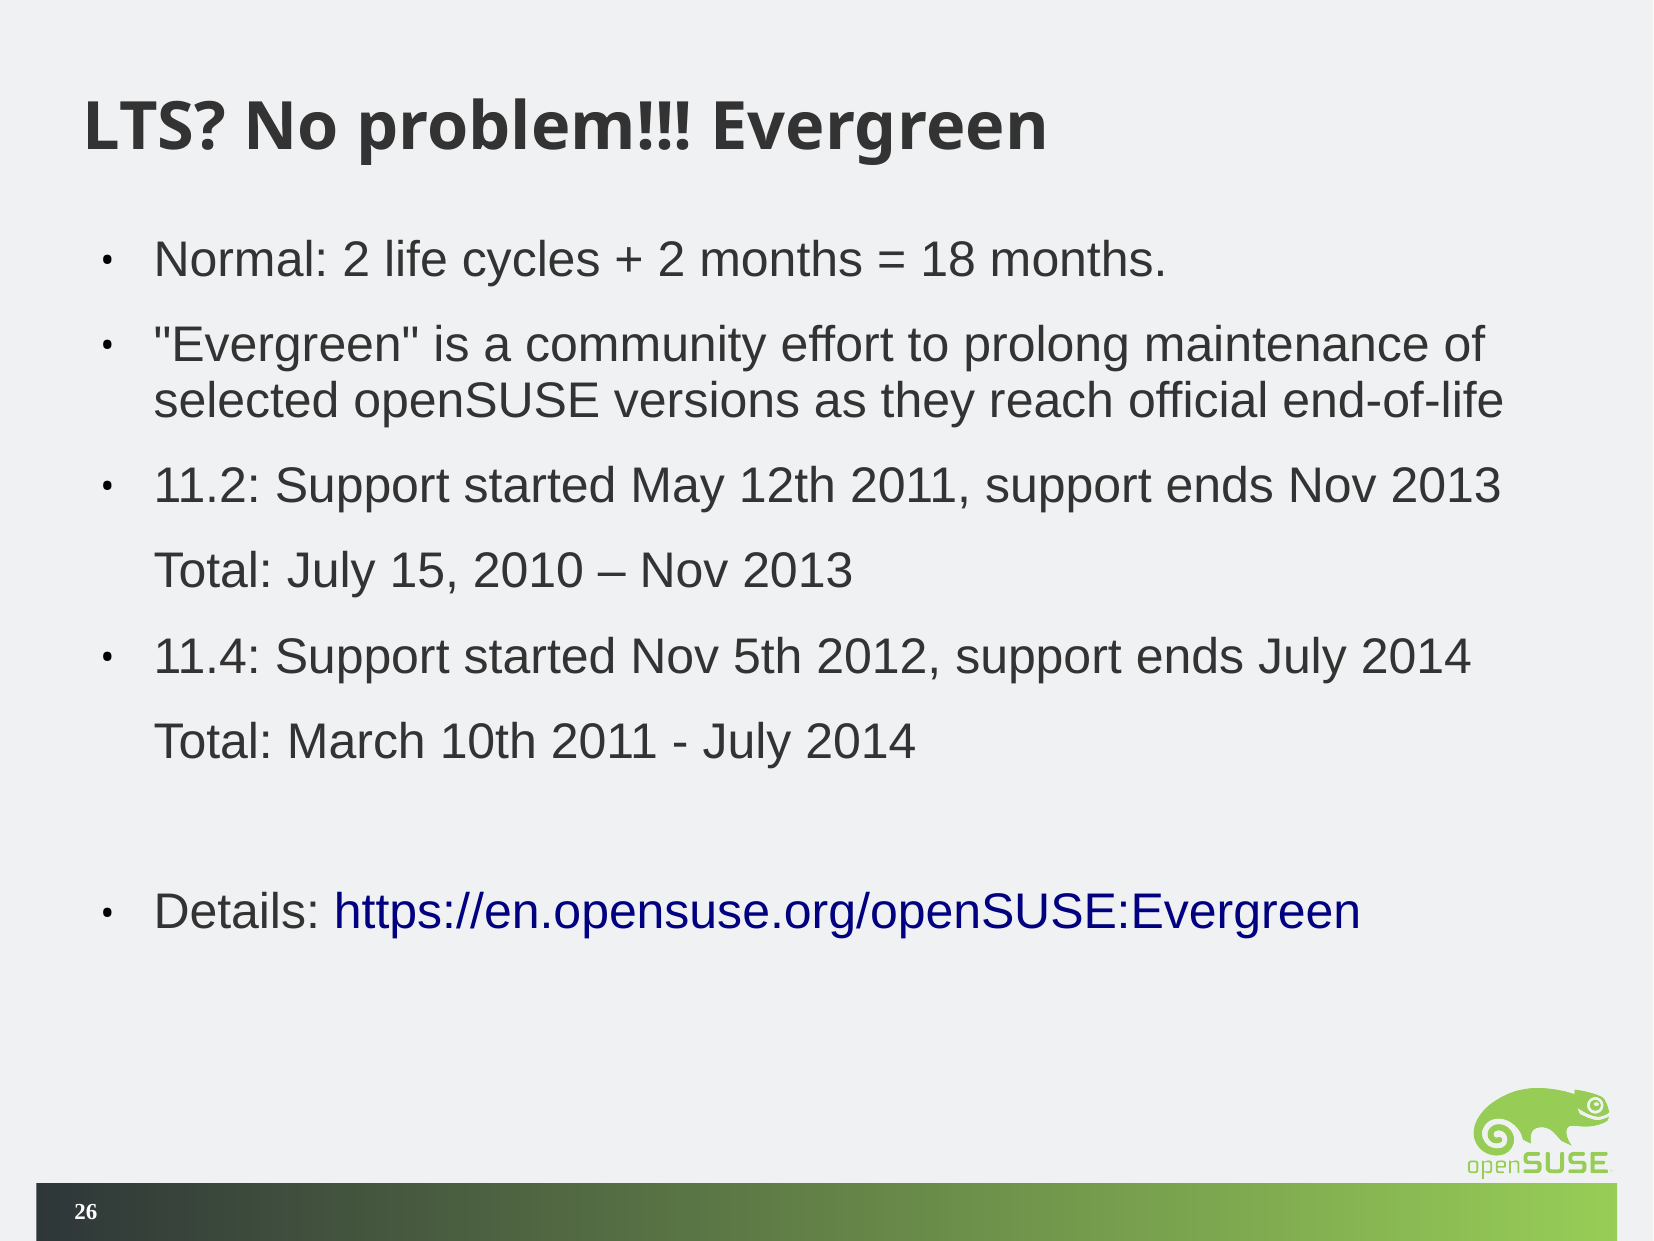

# LTS? No problem!!! Evergreen
Normal: 2 life cycles + 2 months = 18 months.
"Evergreen" is a community effort to prolong maintenance of selected openSUSE versions as they reach official end-of-life
11.2: Support started May 12th 2011, support ends Nov 2013
Total: July 15, 2010 – Nov 2013
11.4: Support started Nov 5th 2012, support ends July 2014
Total: March 10th 2011 - July 2014
Details: https://en.opensuse.org/openSUSE:Evergreen
26